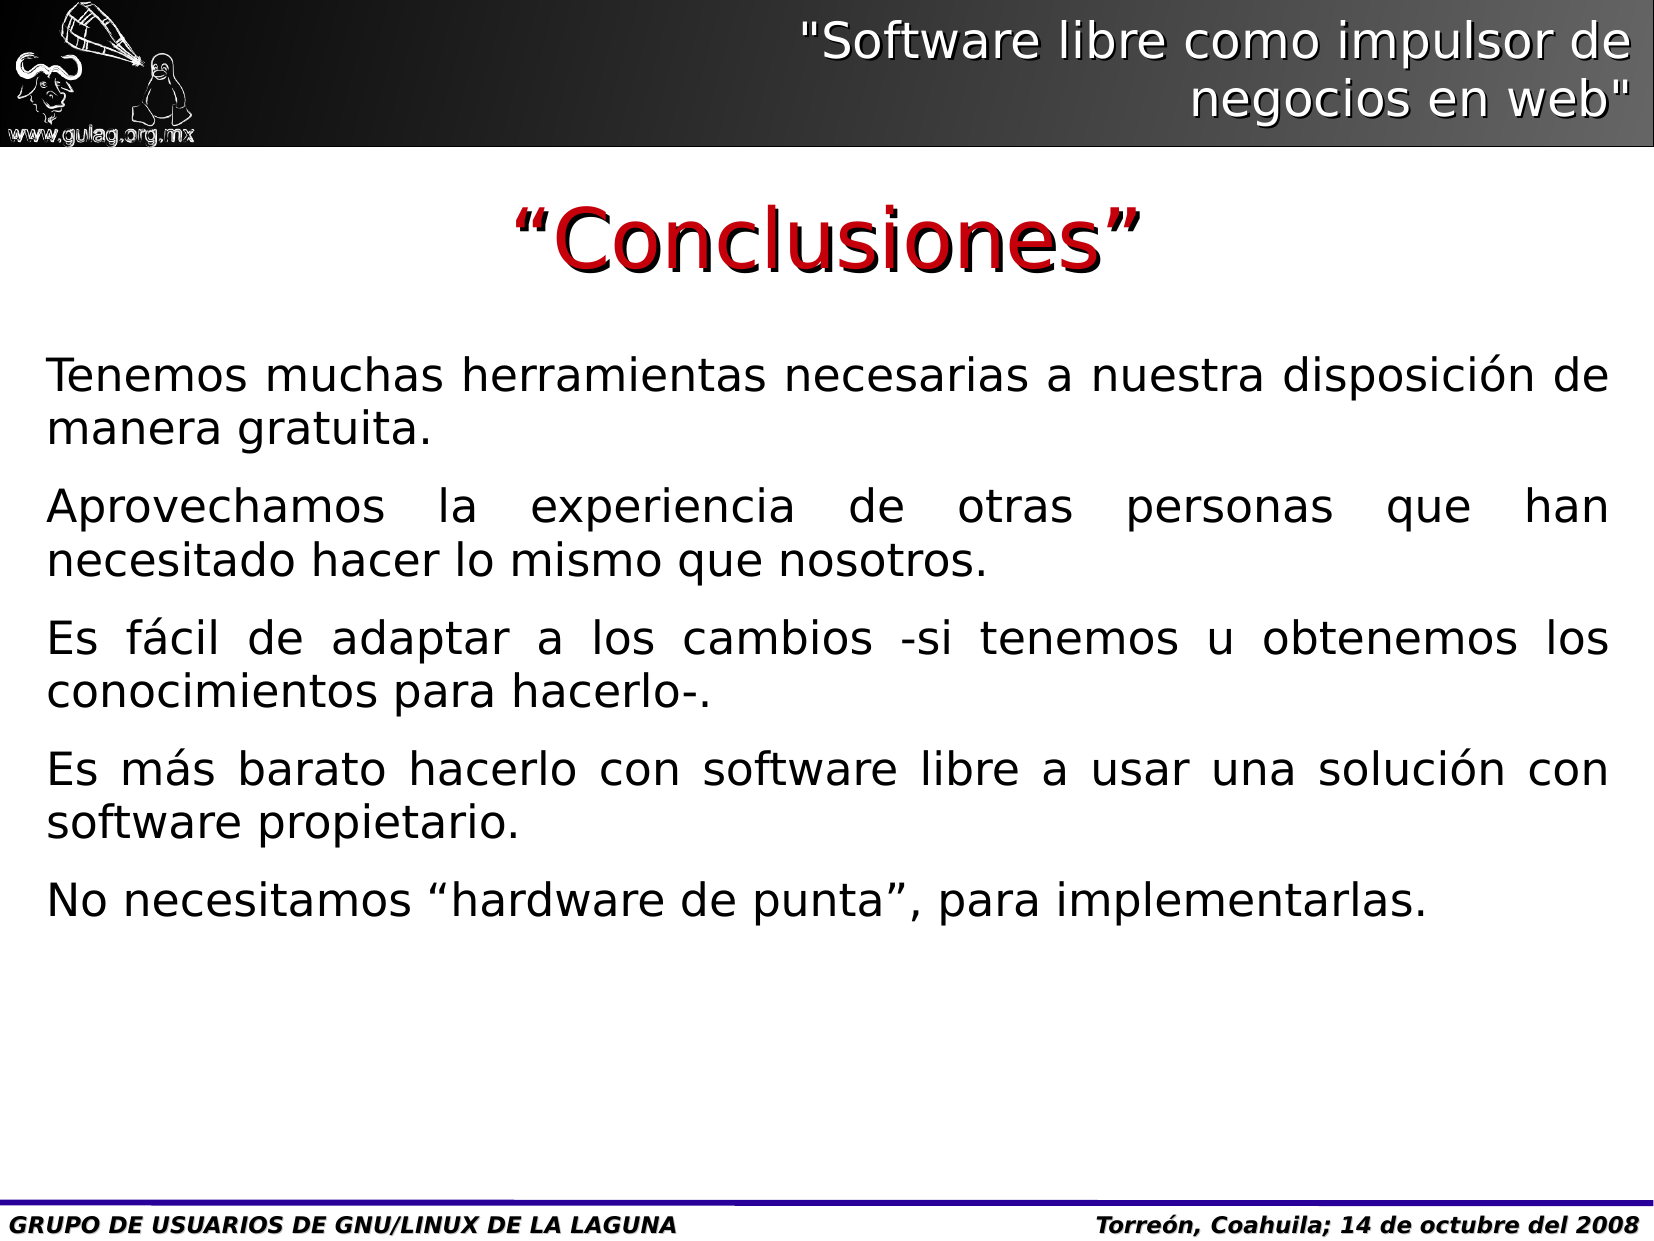

"Software libre como impulsor de negocios en web"
GRUPO DE USUARIOS DE GNU/LINUX DE LA LAGUNA
Torreón, Coahuila; 14 de octubre del 2008
“Conclusiones”
Tenemos muchas herramientas necesarias a nuestra disposición de manera gratuita.
Aprovechamos la experiencia de otras personas que han necesitado hacer lo mismo que nosotros.
Es fácil de adaptar a los cambios -si tenemos u obtenemos los conocimientos para hacerlo-.
Es más barato hacerlo con software libre a usar una solución con software propietario.
No necesitamos “hardware de punta”, para implementarlas.